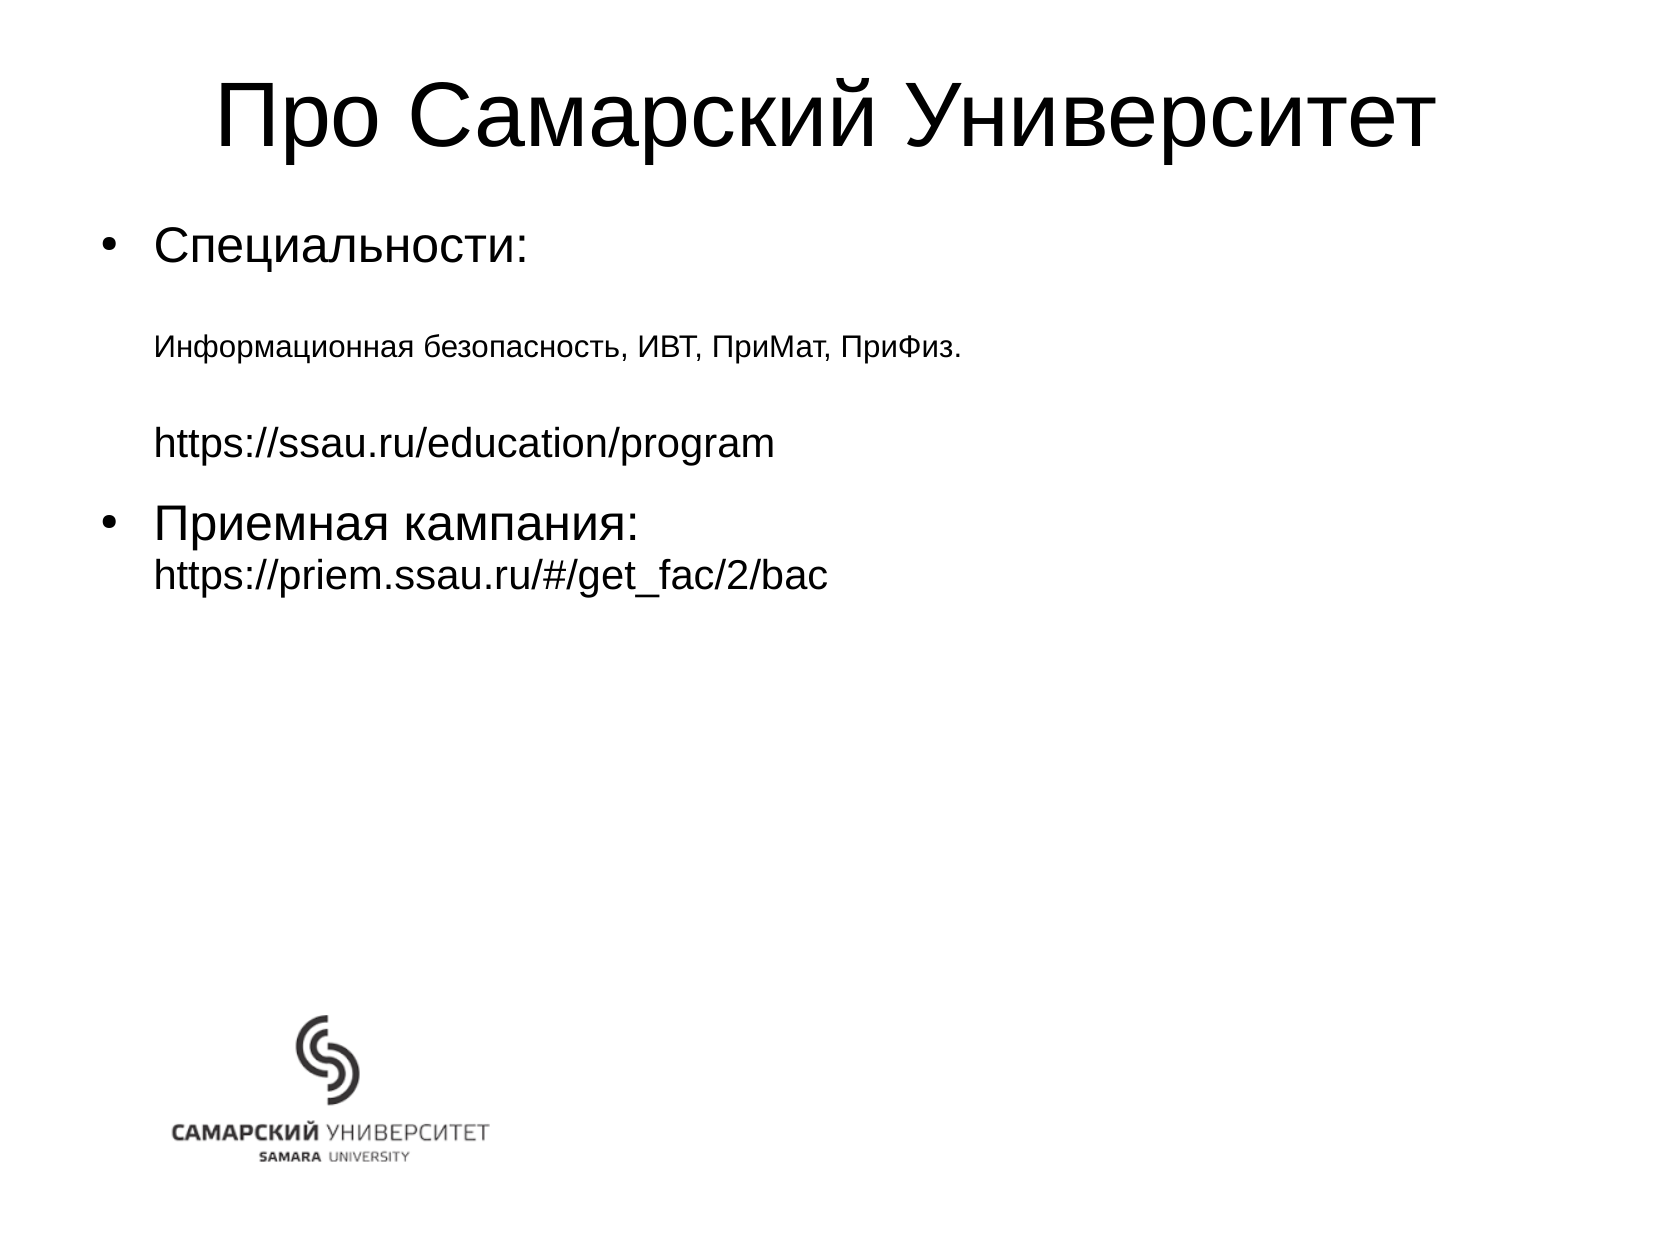

# Про Самарский Университет
Специальности:
Информационная безопасность, ИВТ, ПриМат, ПриФиз.
https://ssau.ru/education/program
Приемная кампания:
https://priem.ssau.ru/#/get_fac/2/bac